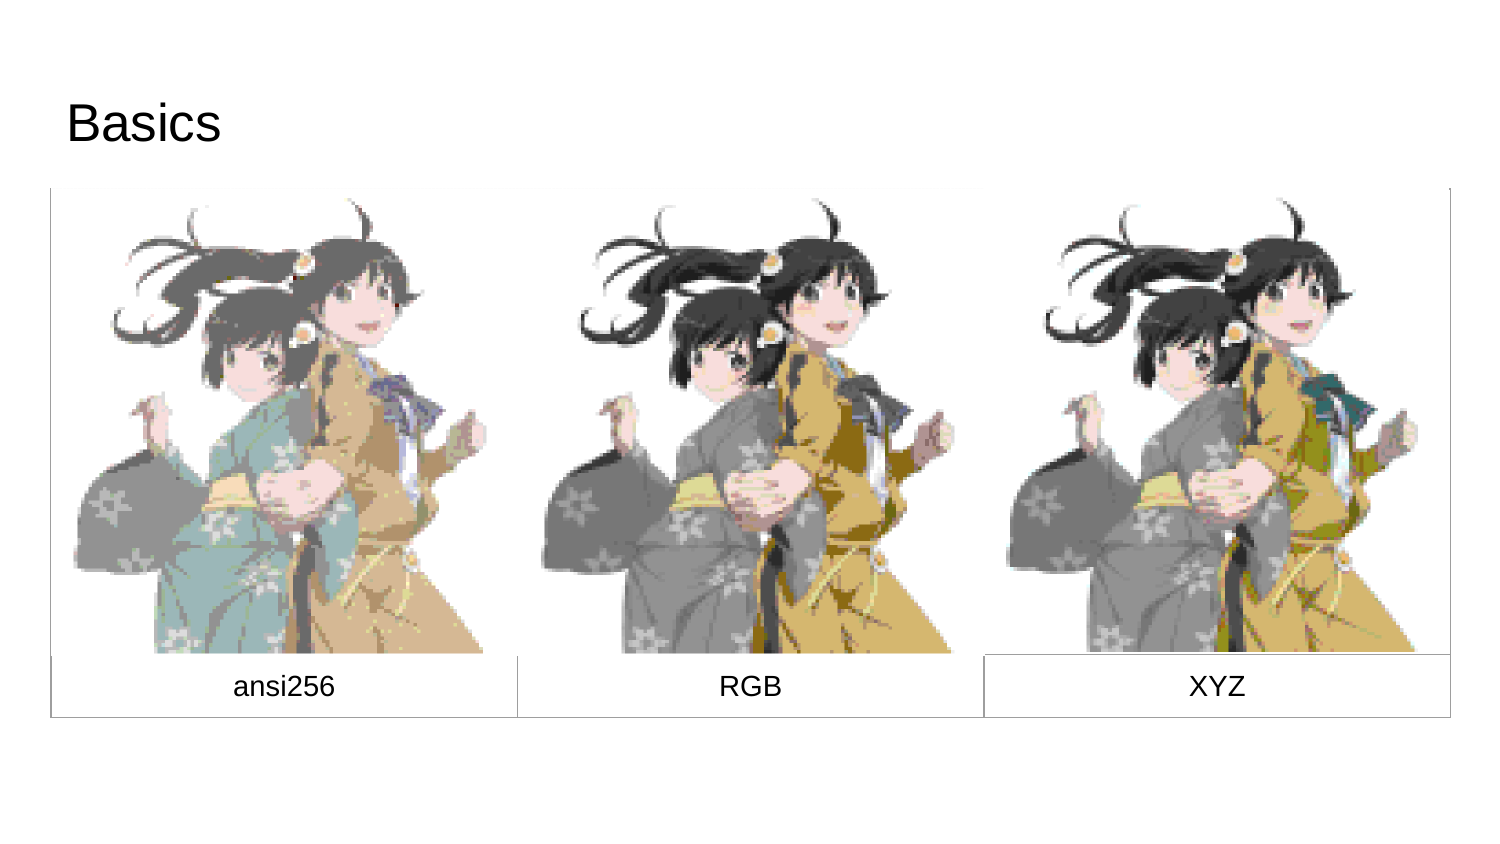

# Basics
| | | |
| --- | --- | --- |
| ansi256 | RGB | XYZ |